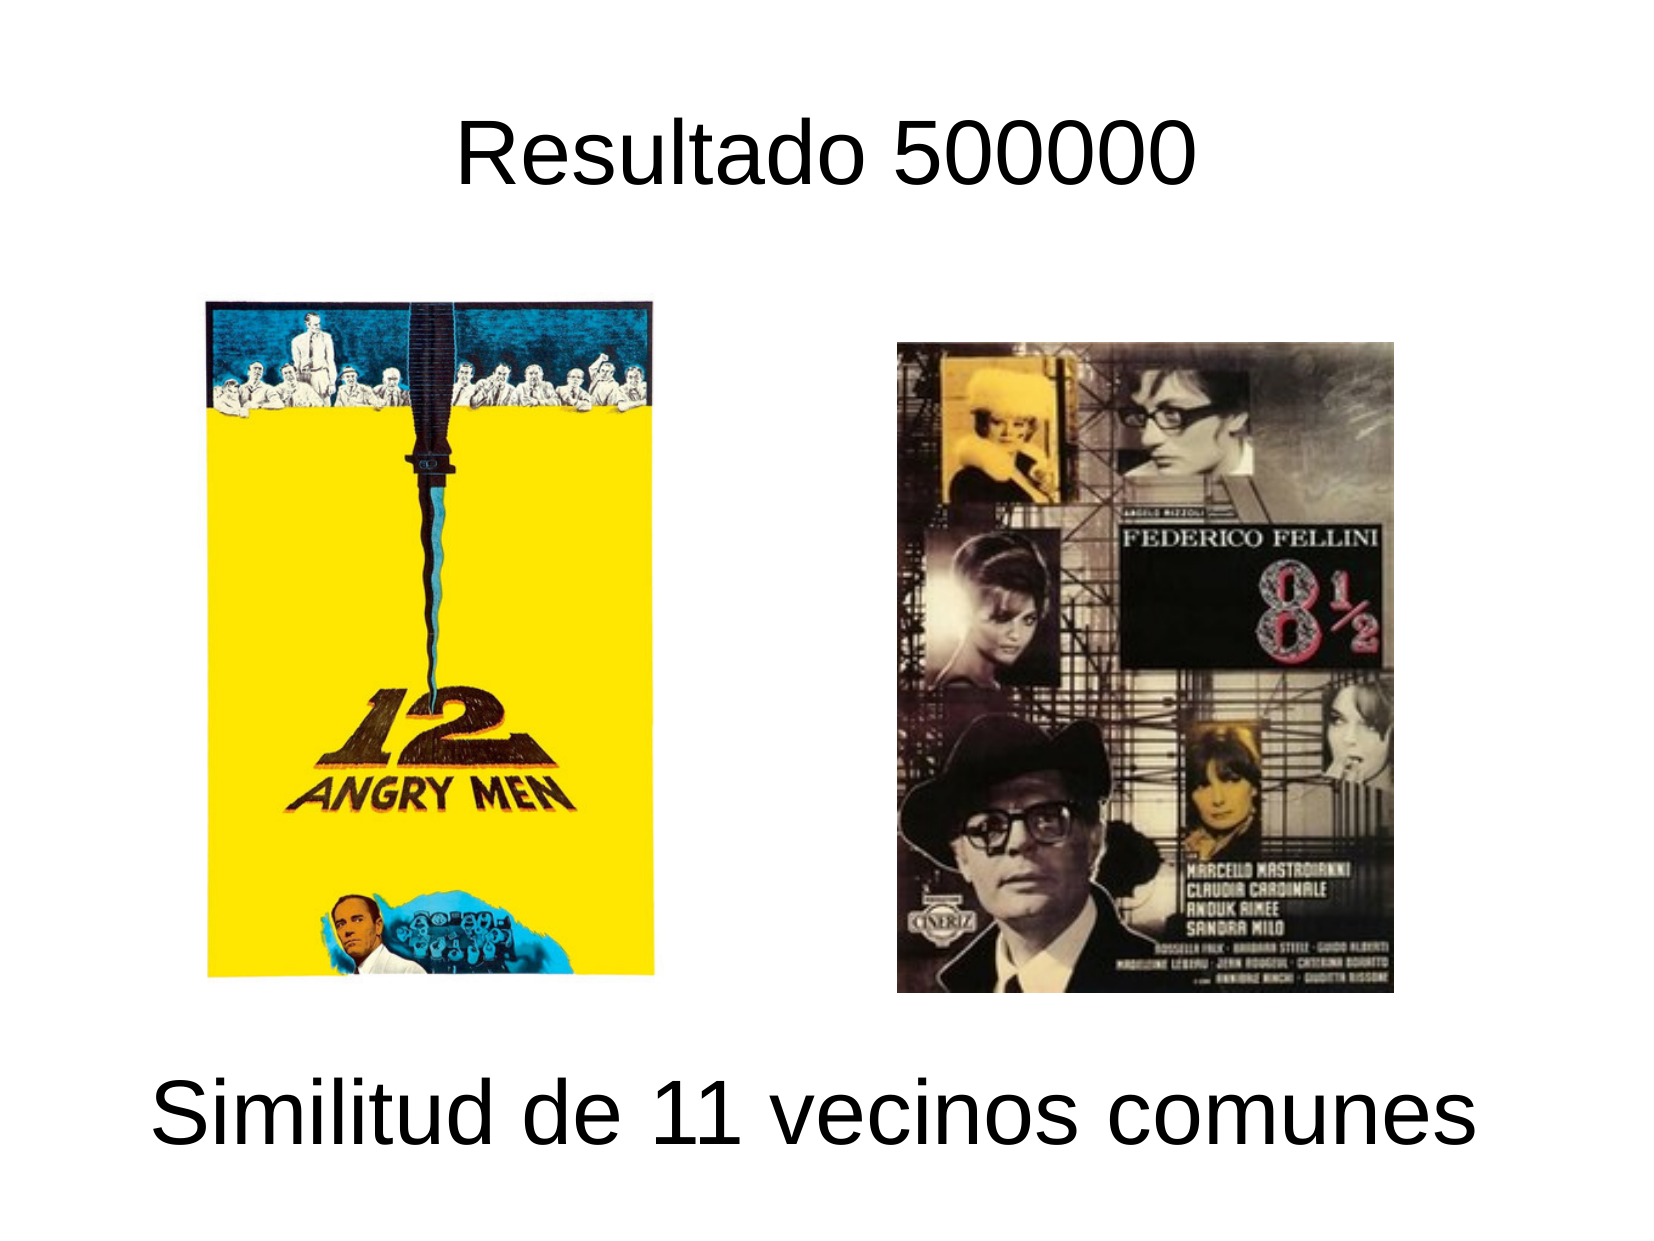

# Resultado 500000
Similitud de 11 vecinos comunes